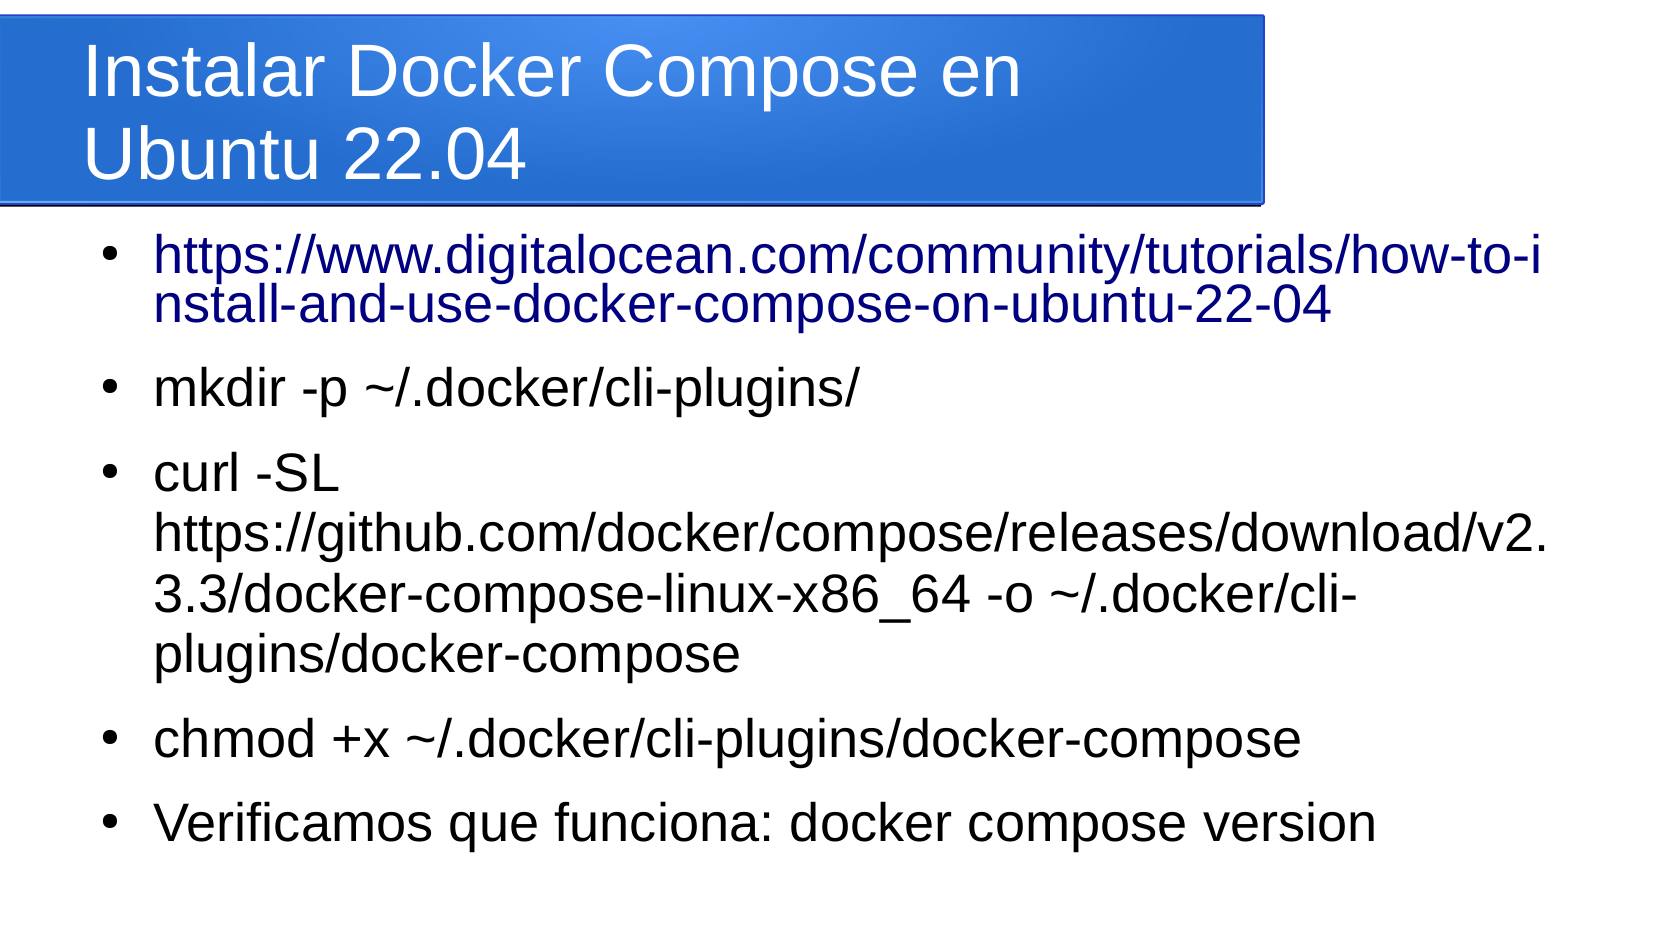

# Instalar Docker Compose en Ubuntu 22.04
https://www.digitalocean.com/community/tutorials/how-to-install-and-use-docker-compose-on-ubuntu-22-04
mkdir -p ~/.docker/cli-plugins/
curl -SL https://github.com/docker/compose/releases/download/v2.3.3/docker-compose-linux-x86_64 -o ~/.docker/cli-plugins/docker-compose
chmod +x ~/.docker/cli-plugins/docker-compose
Verificamos que funciona: docker compose version